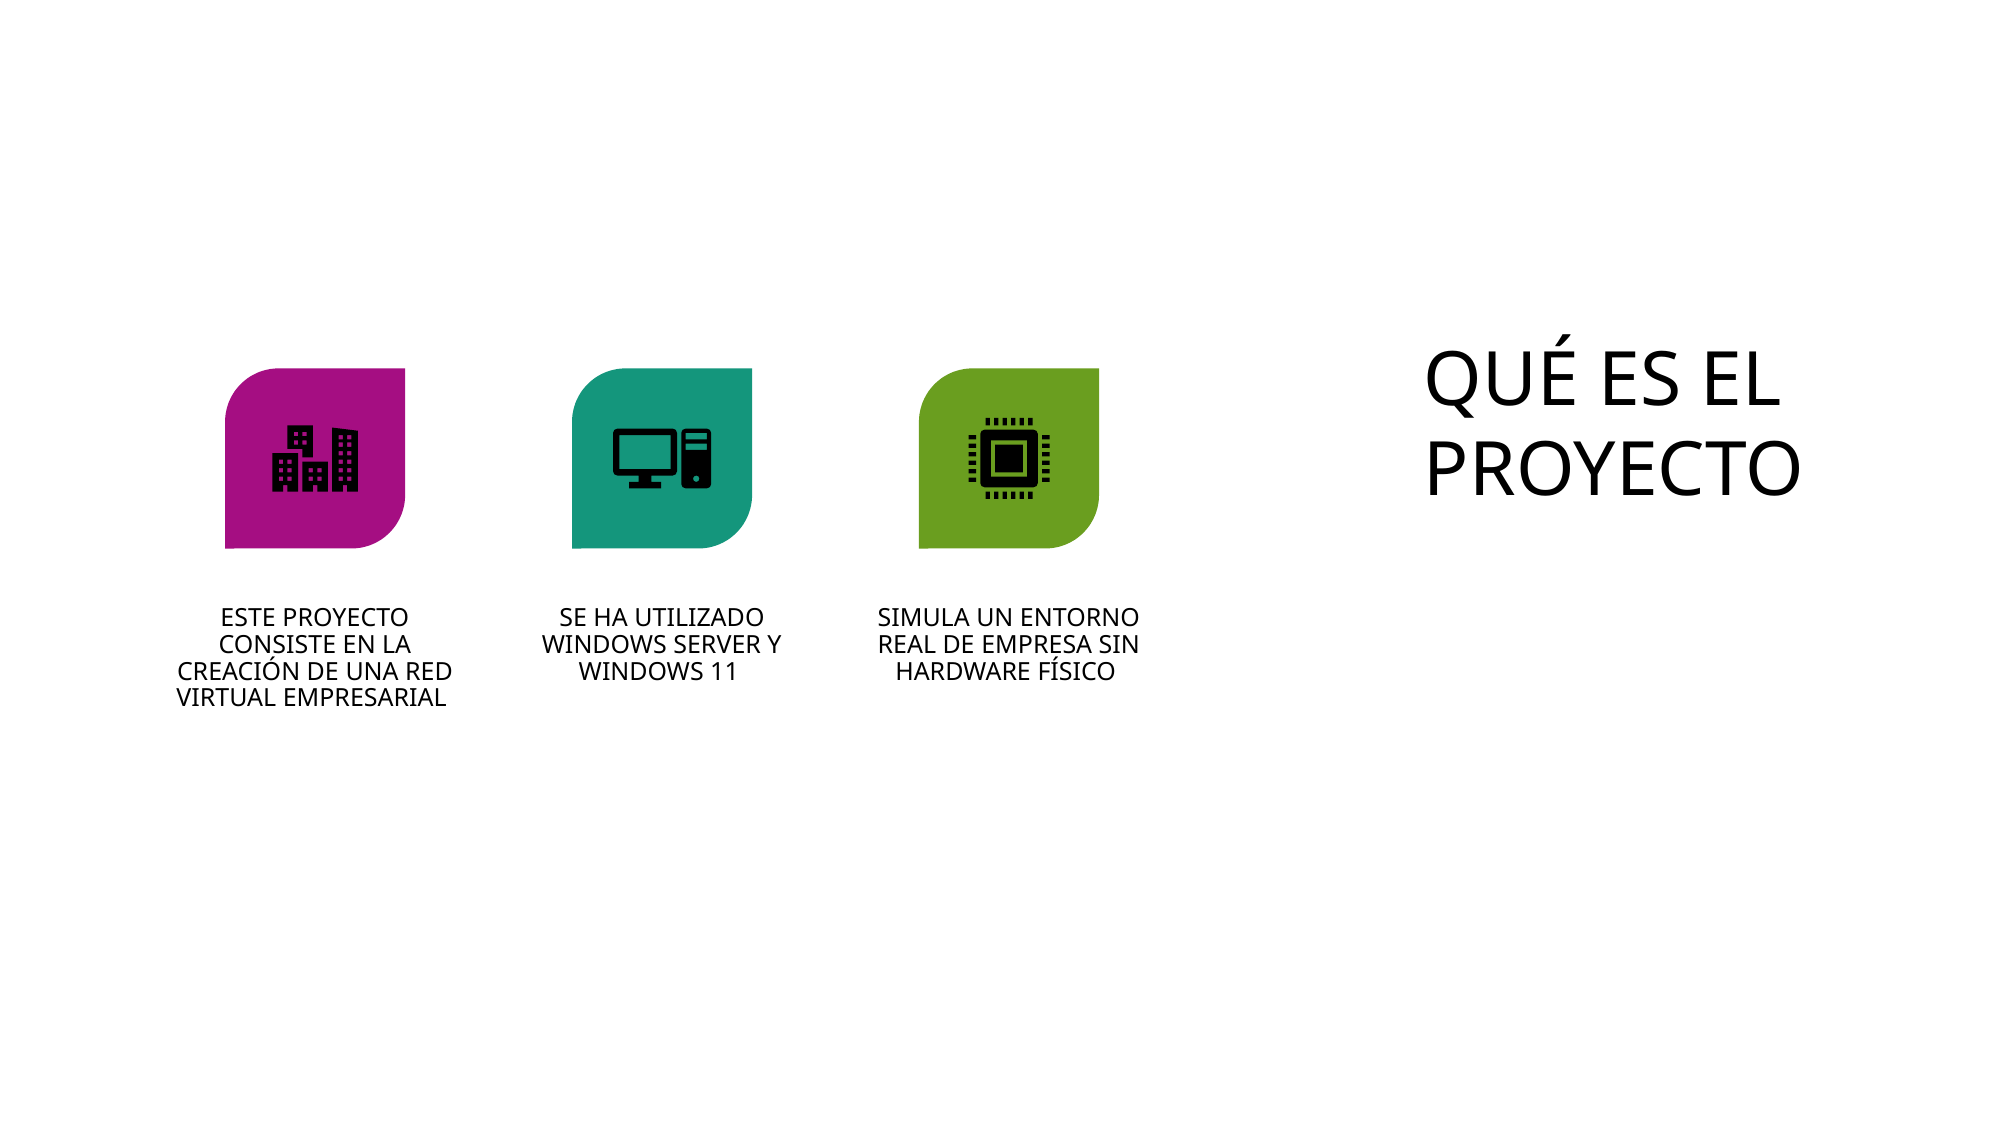

# QUÉ ES EL PROYECTO
Este proyecto consiste en la creación de una red virtual empresarial
Se ha utilizado Windows Server y Windows 11
Simula un entorno real de empresa sin hardware físico